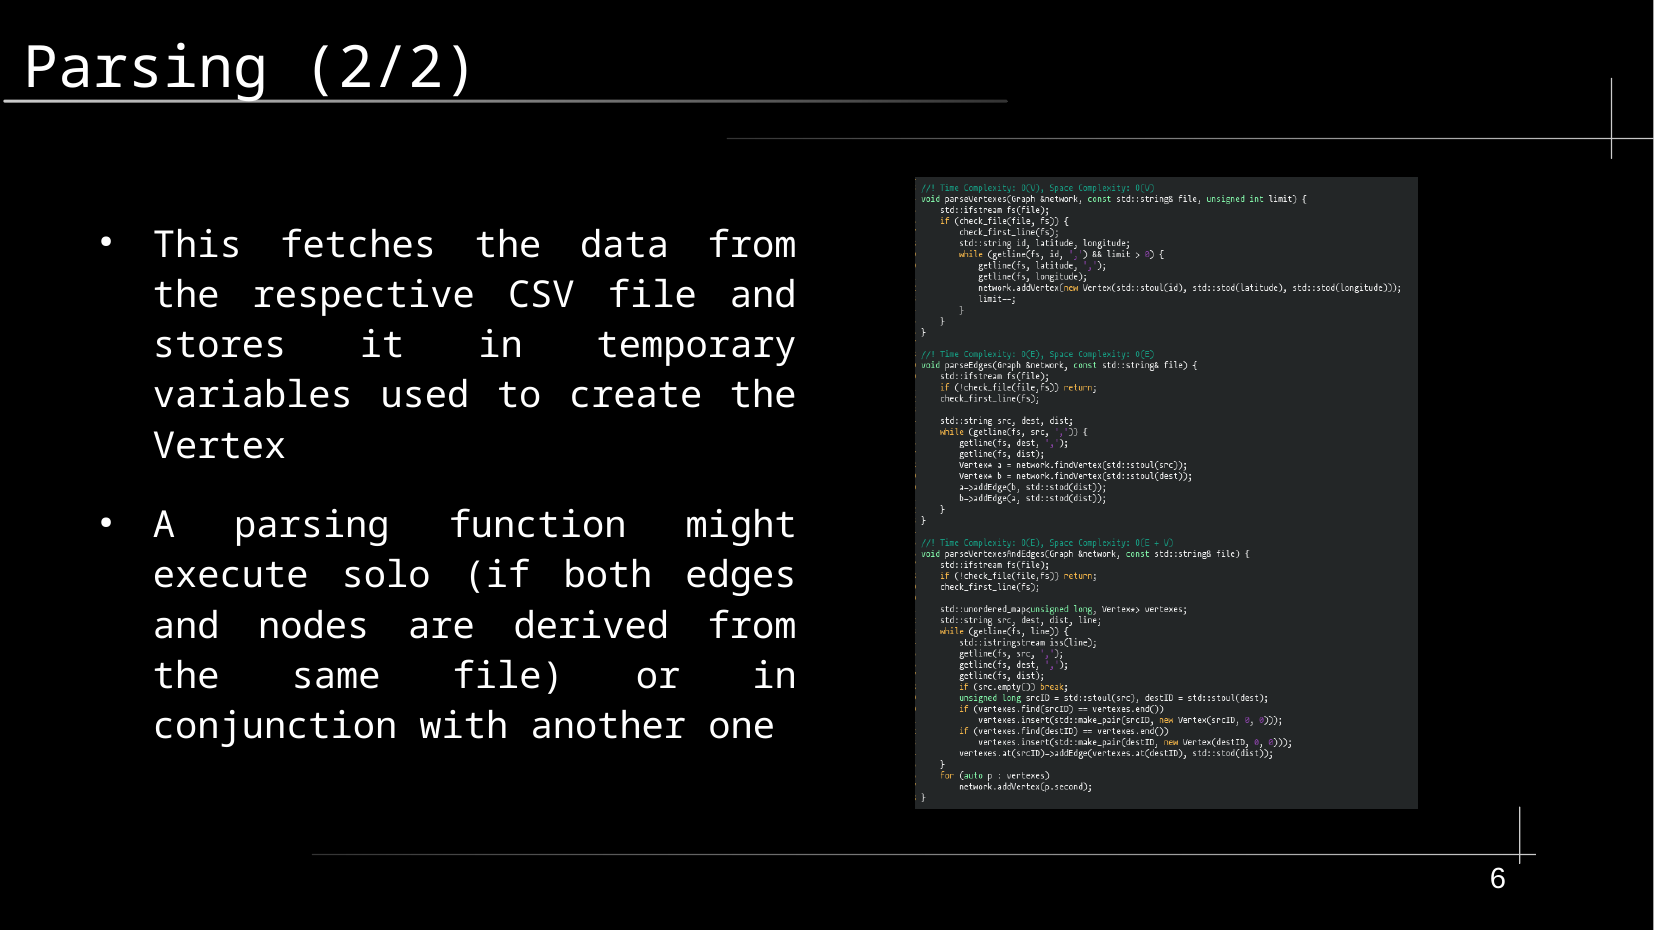

# Parsing (2/2)
This fetches the data from the respective CSV file and stores it in temporary variables used to create the Vertex
A parsing function might execute solo (if both edges and nodes are derived from the same file) or in conjunction with another one
6